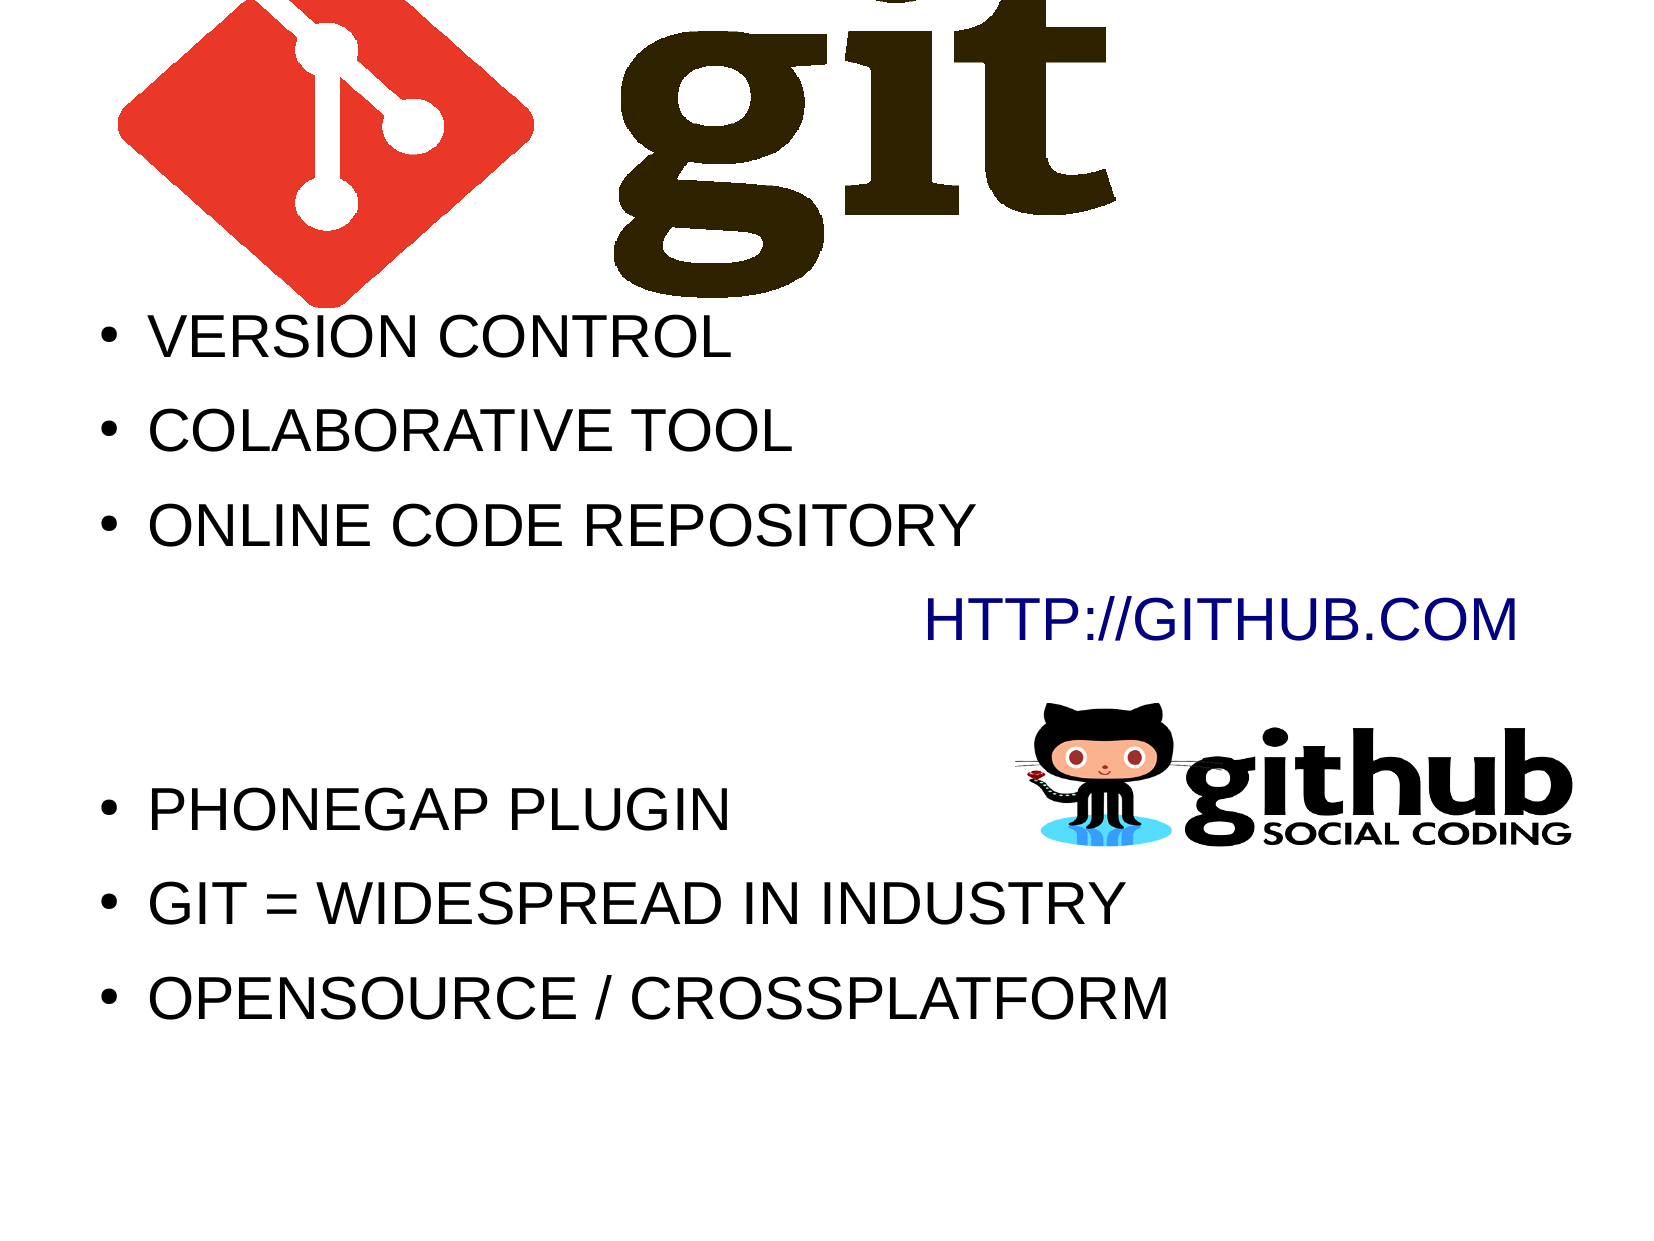

# VERSION CONTROL
COLABORATIVE TOOL
ONLINE CODE REPOSITORY
HTTP://GITHUB.COM
PHONEGAP PLUGIN
GIT = WIDESPREAD IN INDUSTRY
OPENSOURCE / CROSSPLATFORM